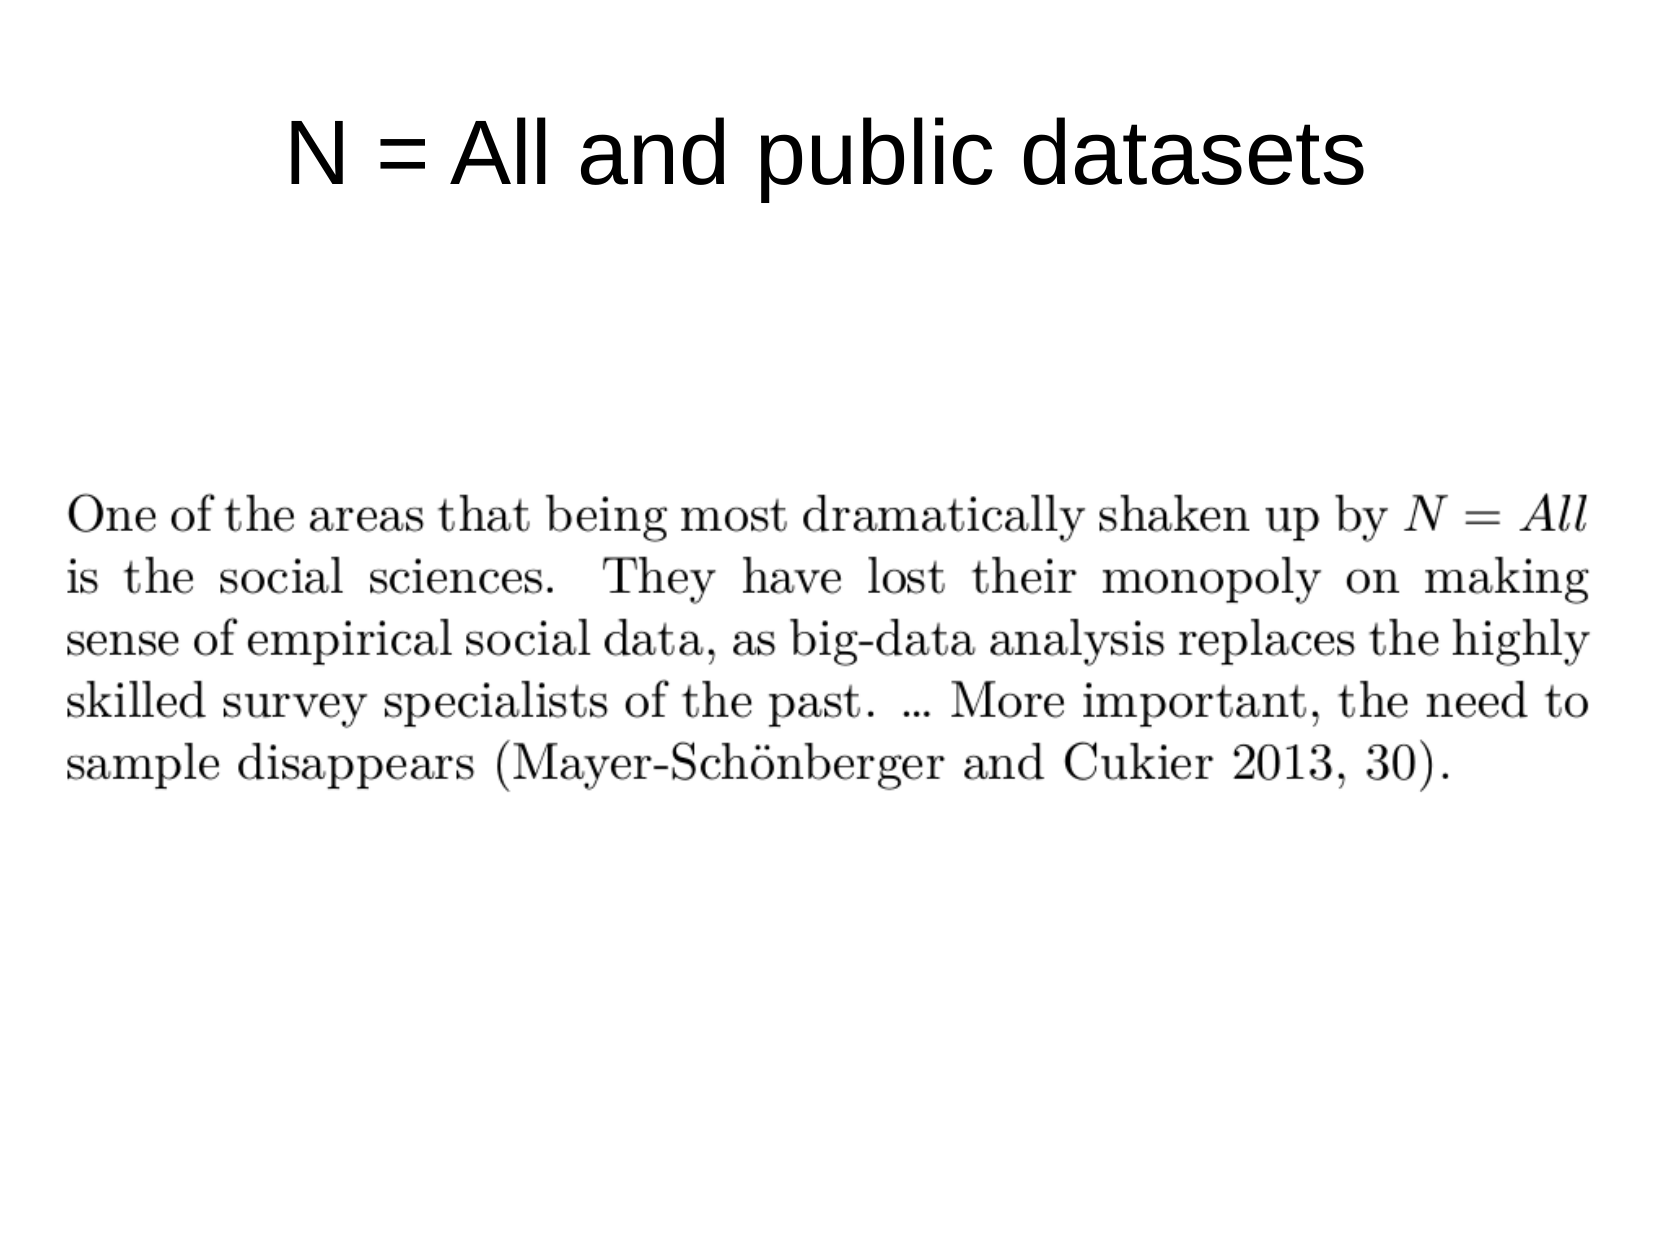

# N = All and public datasets